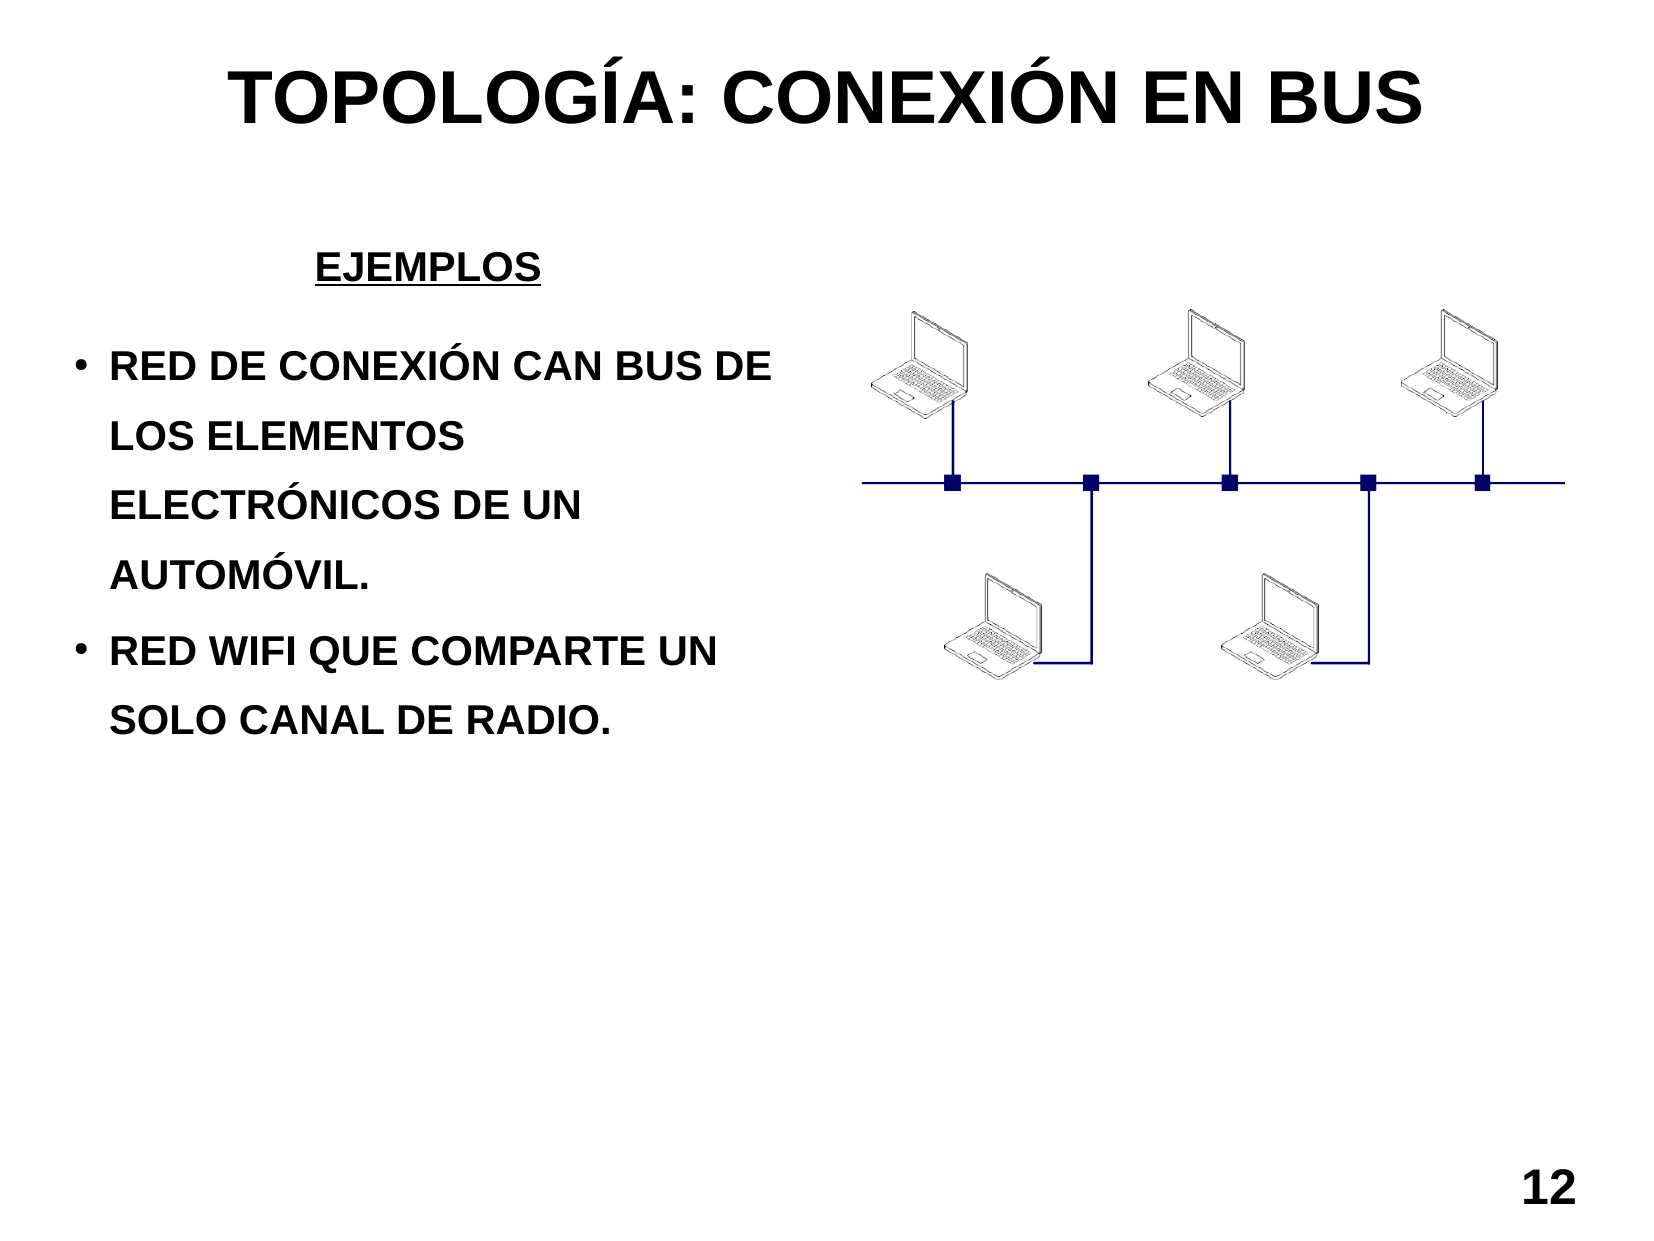

# TOPOLOGÍA: CONEXIÓN EN BUS
EJEMPLOS
RED DE CONEXIÓN CAN BUS DE LOS ELEMENTOS ELECTRÓNICOS DE UN AUTOMÓVIL.
RED WIFI QUE COMPARTE UN SOLO CANAL DE RADIO.